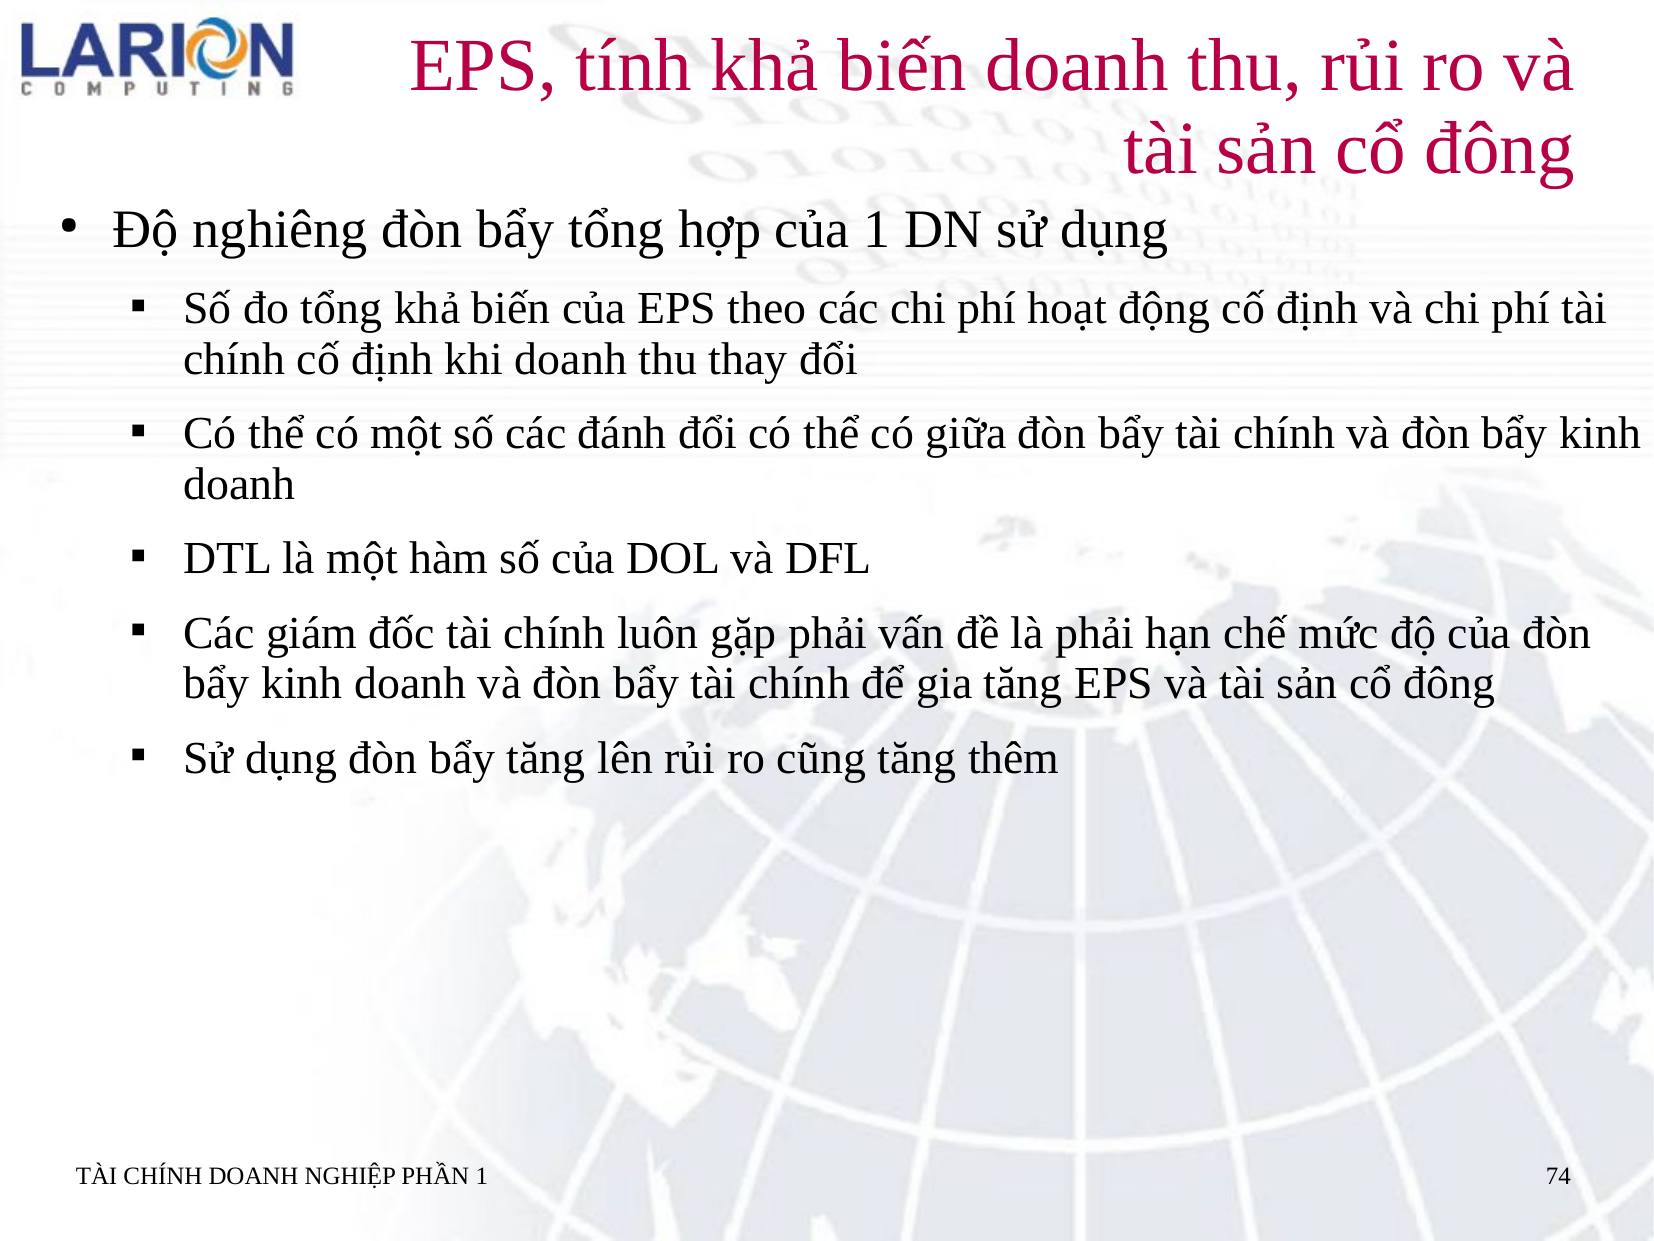

# EPS, tính khả biến doanh thu, rủi ro và tài sản cổ đông
Độ nghiêng đòn bẩy tổng hợp của 1 DN sử dụng
Số đo tổng khả biến của EPS theo các chi phí hoạt động cố định và chi phí tài chính cố định khi doanh thu thay đổi
Có thể có một số các đánh đổi có thể có giữa đòn bẩy tài chính và đòn bẩy kinh doanh
DTL là một hàm số của DOL và DFL
Các giám đốc tài chính luôn gặp phải vấn đề là phải hạn chế mức độ của đòn bẩy kinh doanh và đòn bẩy tài chính để gia tăng EPS và tài sản cổ đông
Sử dụng đòn bẩy tăng lên rủi ro cũng tăng thêm
TÀI CHÍNH DOANH NGHIỆP PHẦN 1
74